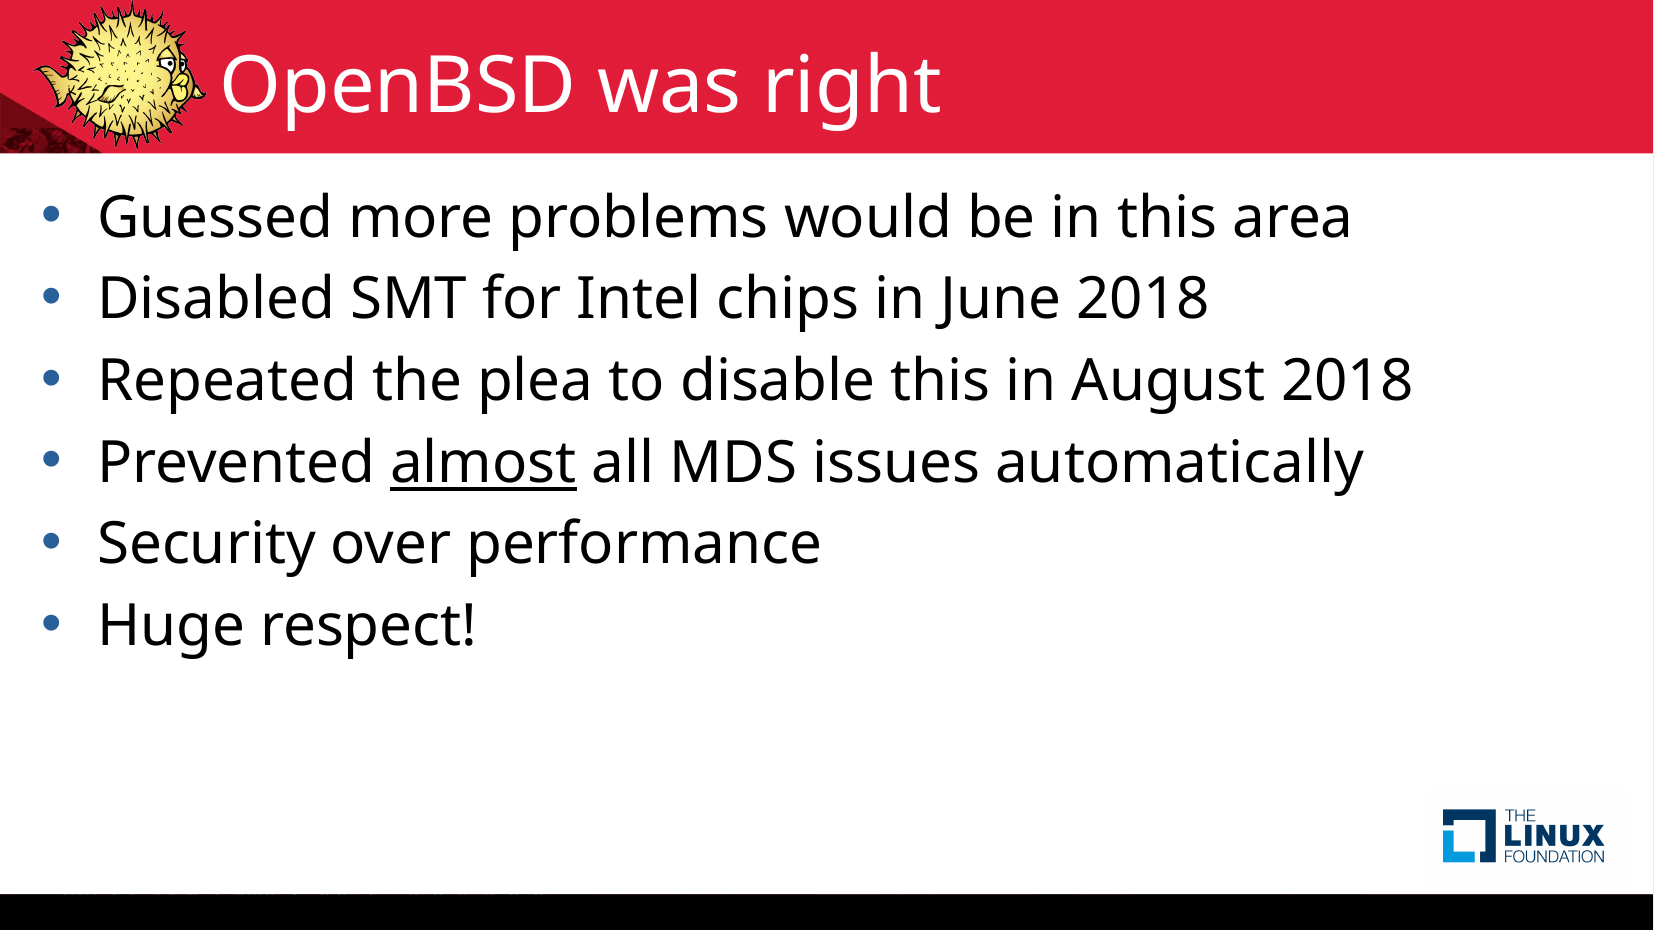

# OpenBSD was right
Guessed more problems would be in this area
Disabled SMT for Intel chips in June 2018
Repeated the plea to disable this in August 2018
Prevented almost all MDS issues automatically
Security over performance
Huge respect!